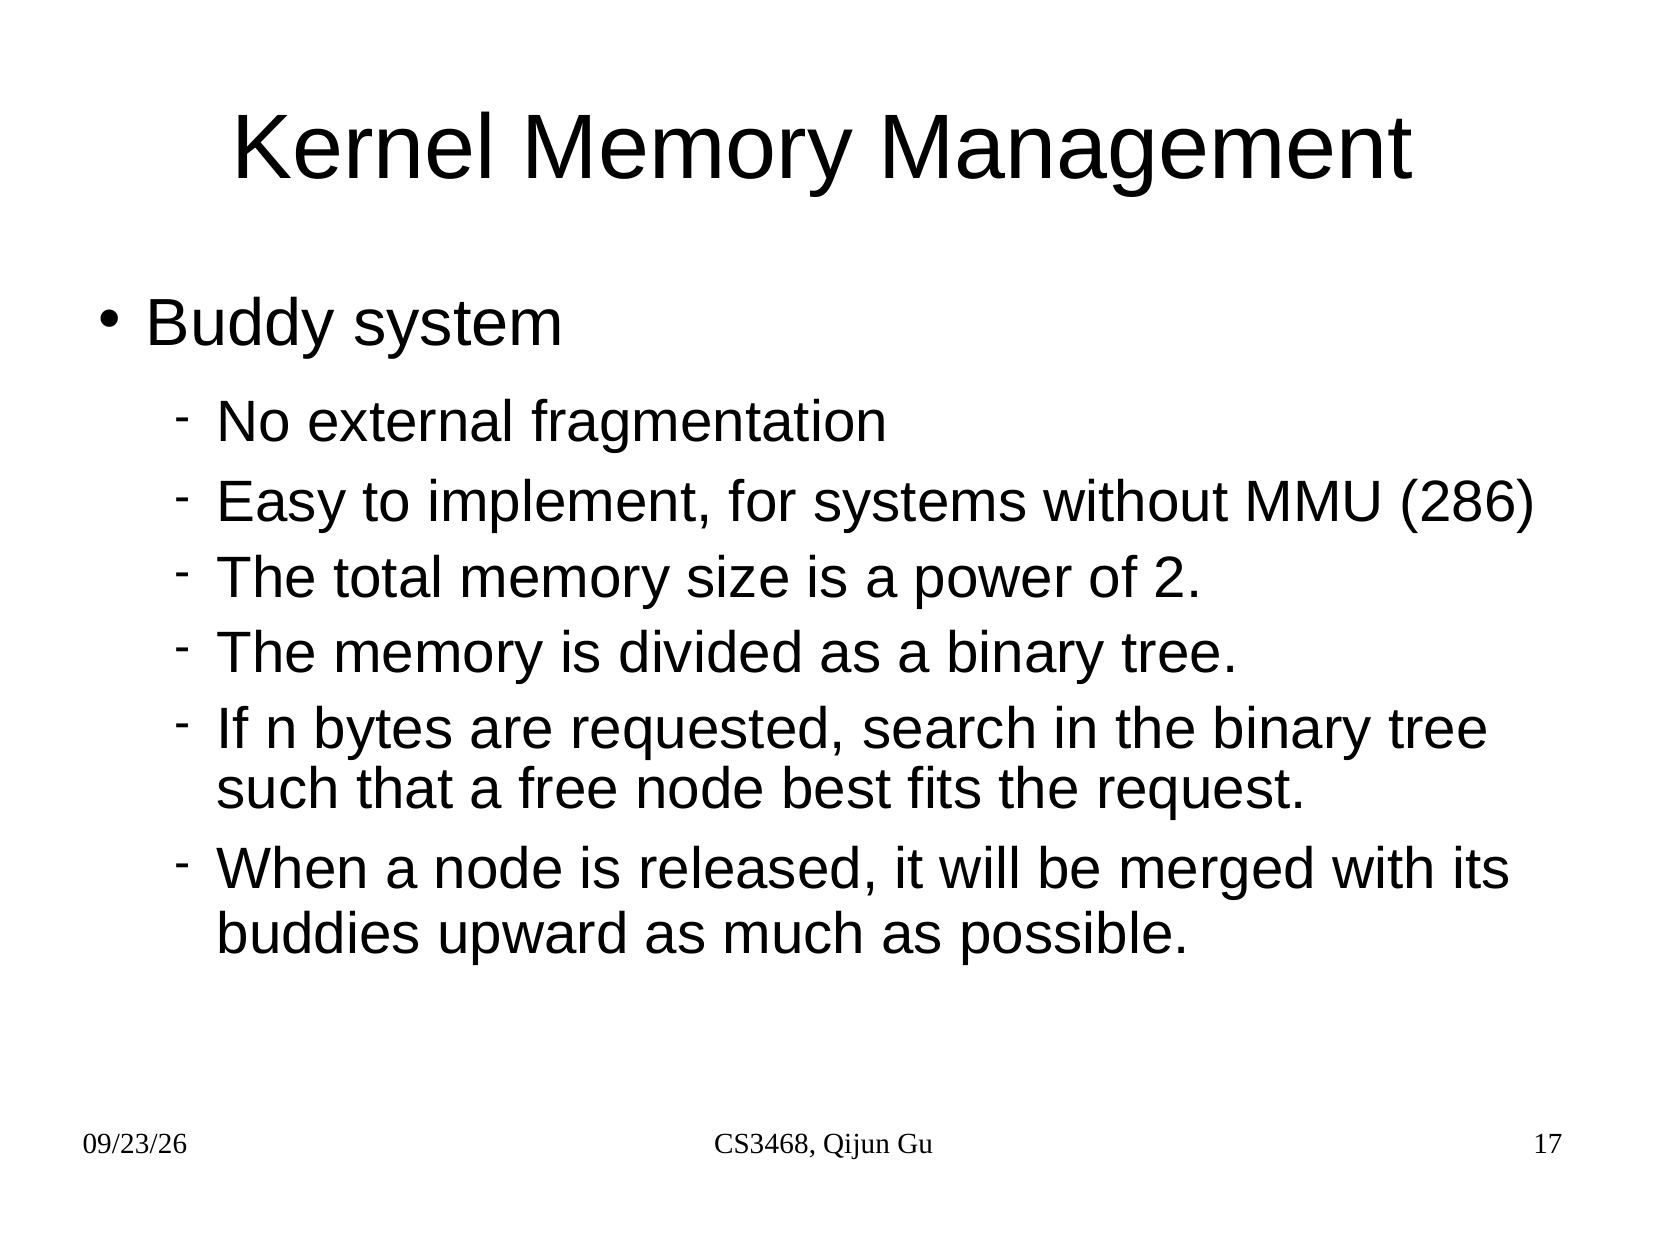

# Kernel Memory Management
Buddy system
No external fragmentation
Easy to implement, for systems without MMU (286)
The total memory size is a power of 2.
The memory is divided as a binary tree.
If n bytes are requested, search in the binary tree such that a free node best fits the request.
When a node is released, it will be merged with its buddies upward as much as possible.
CS3468, Qijun Gu
17